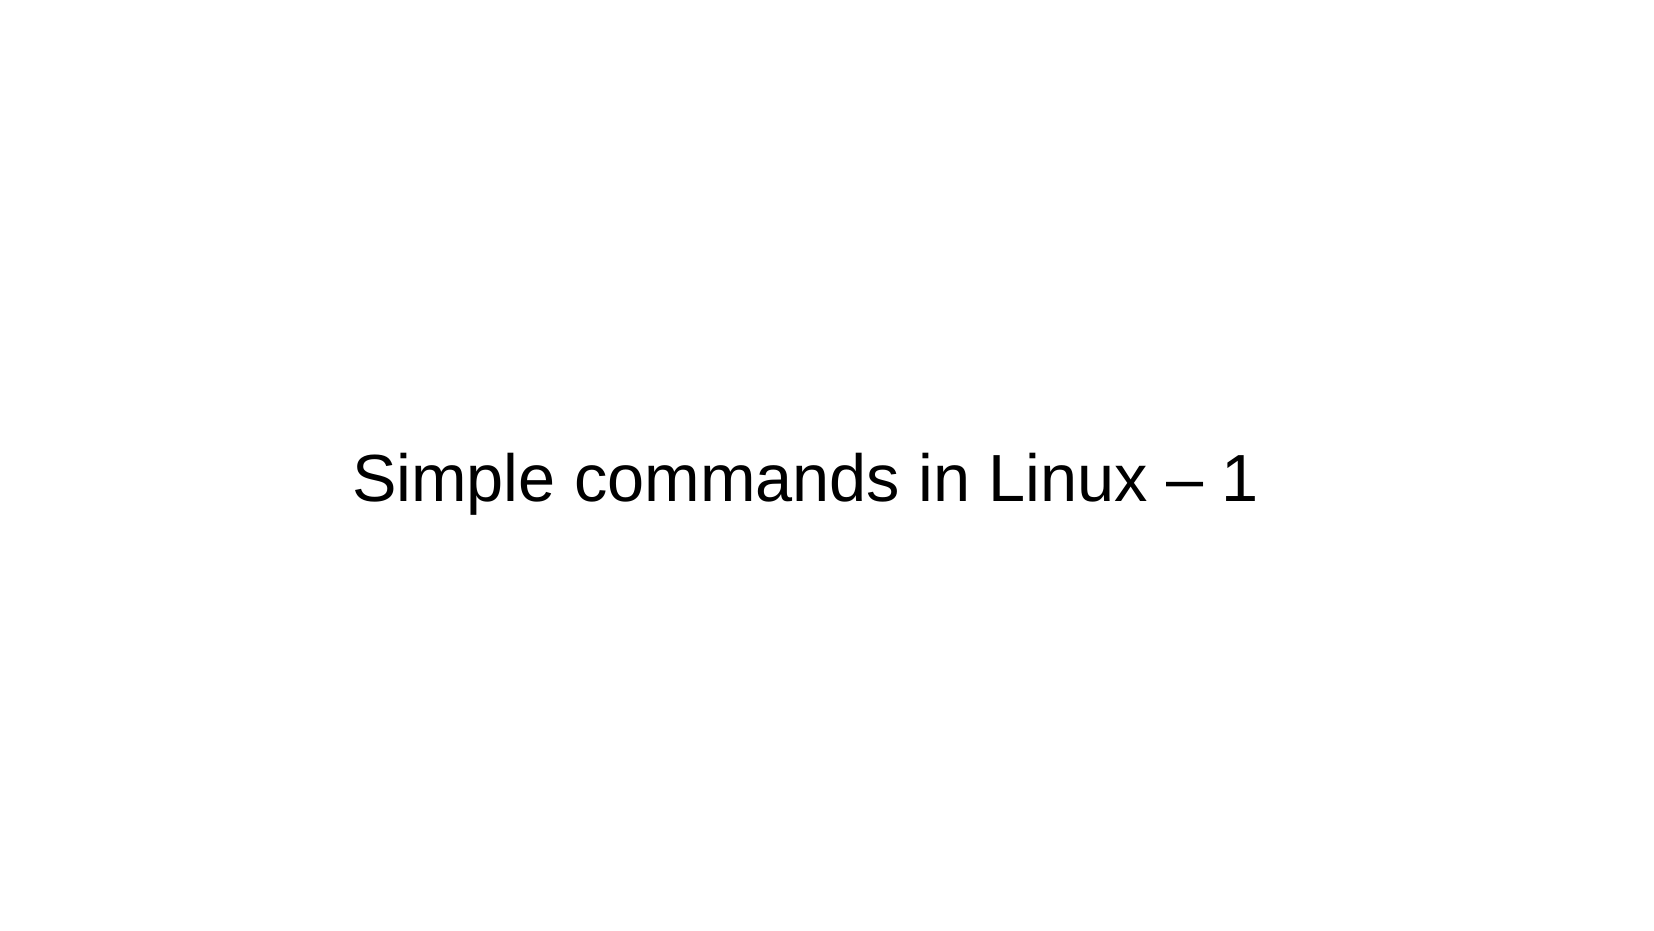

# Simple commands in Linux – 1